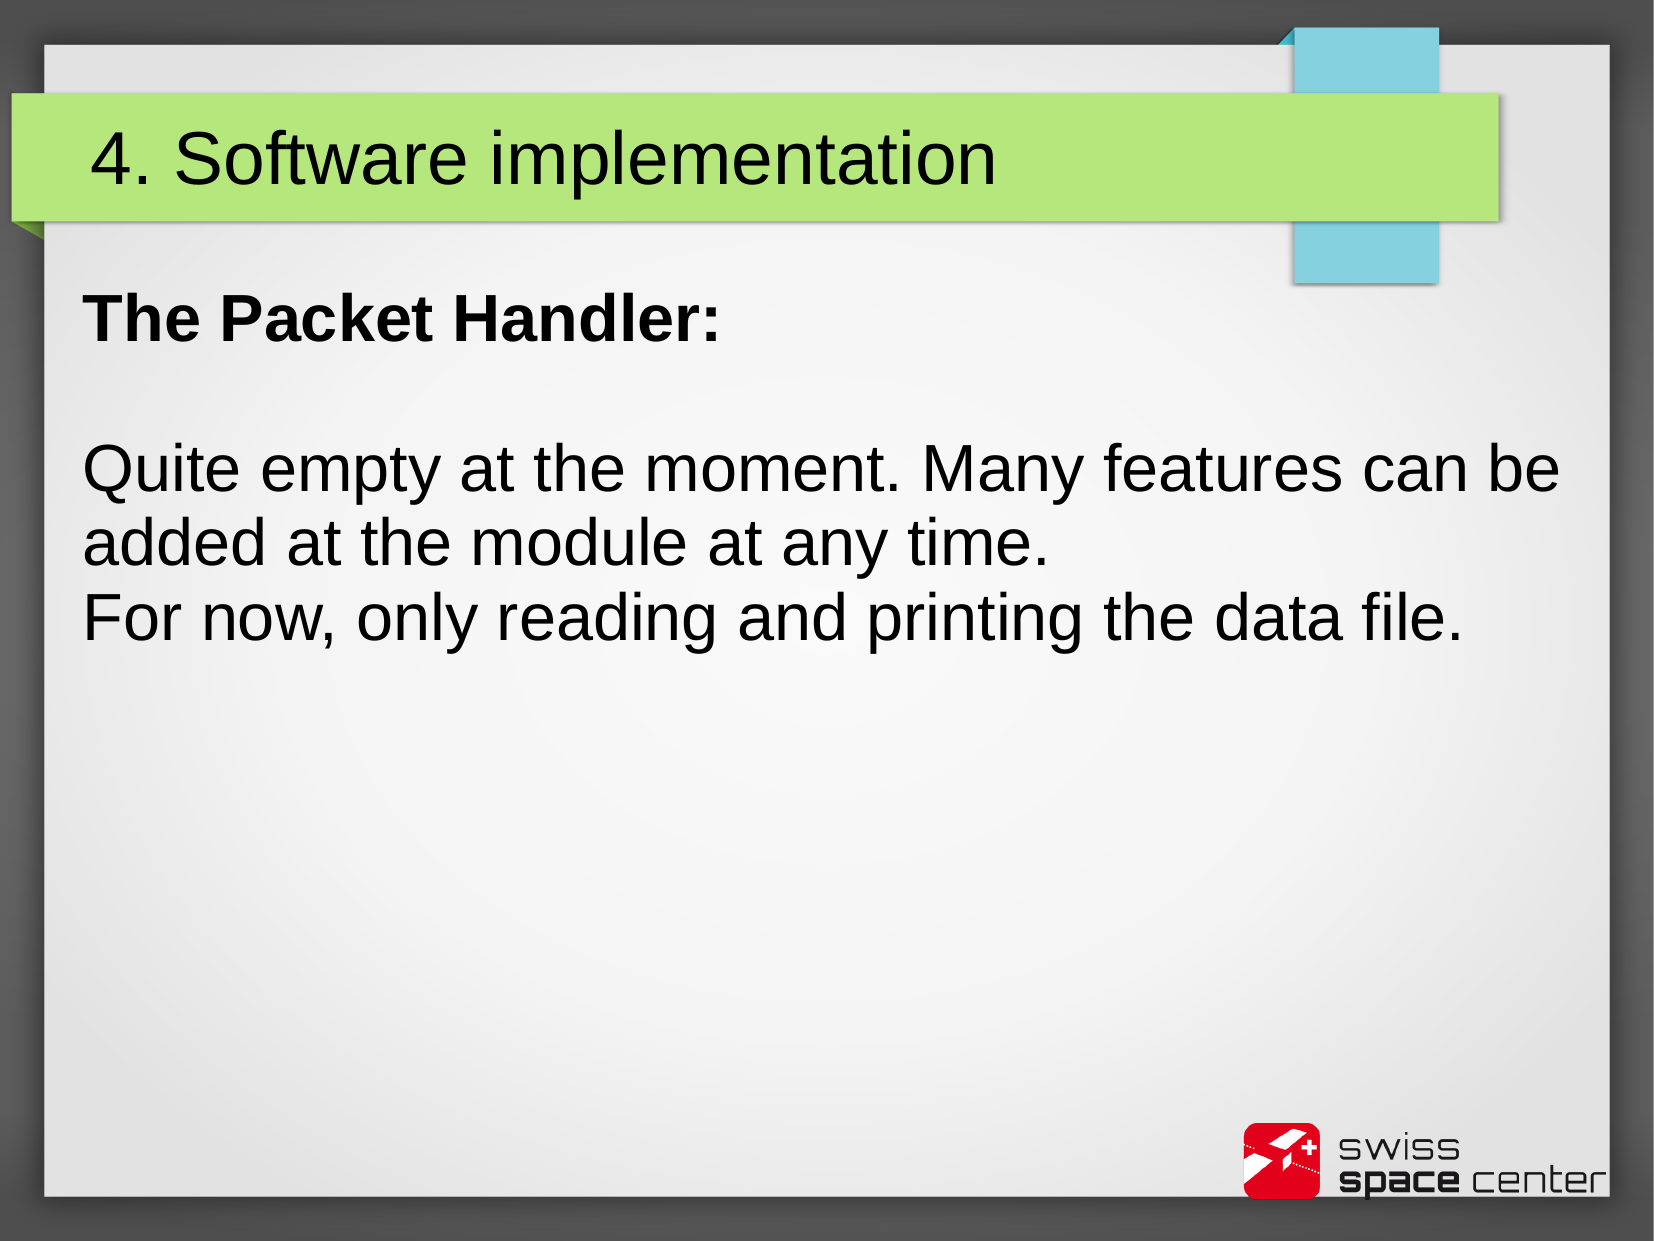

# 4. Software implementation
The Packet Handler:
Quite empty at the moment. Many features can be added at the module at any time.
For now, only reading and printing the data file.